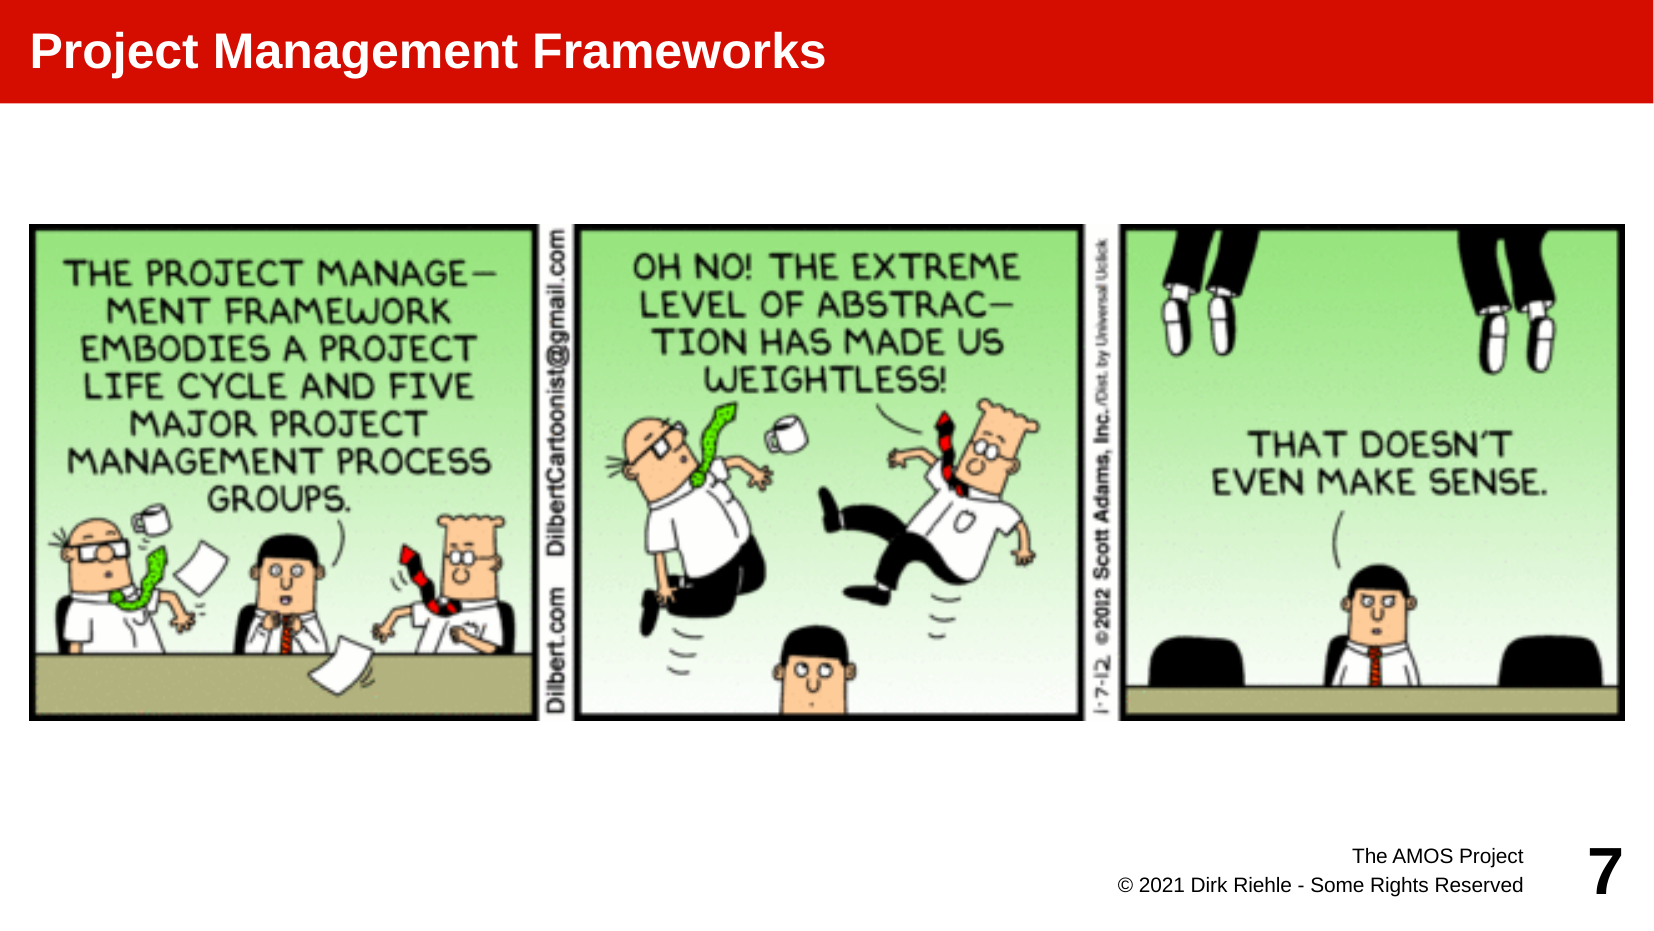

# Project Management Frameworks
The AMOS Project
7
© 2021 Dirk Riehle - Some Rights Reserved